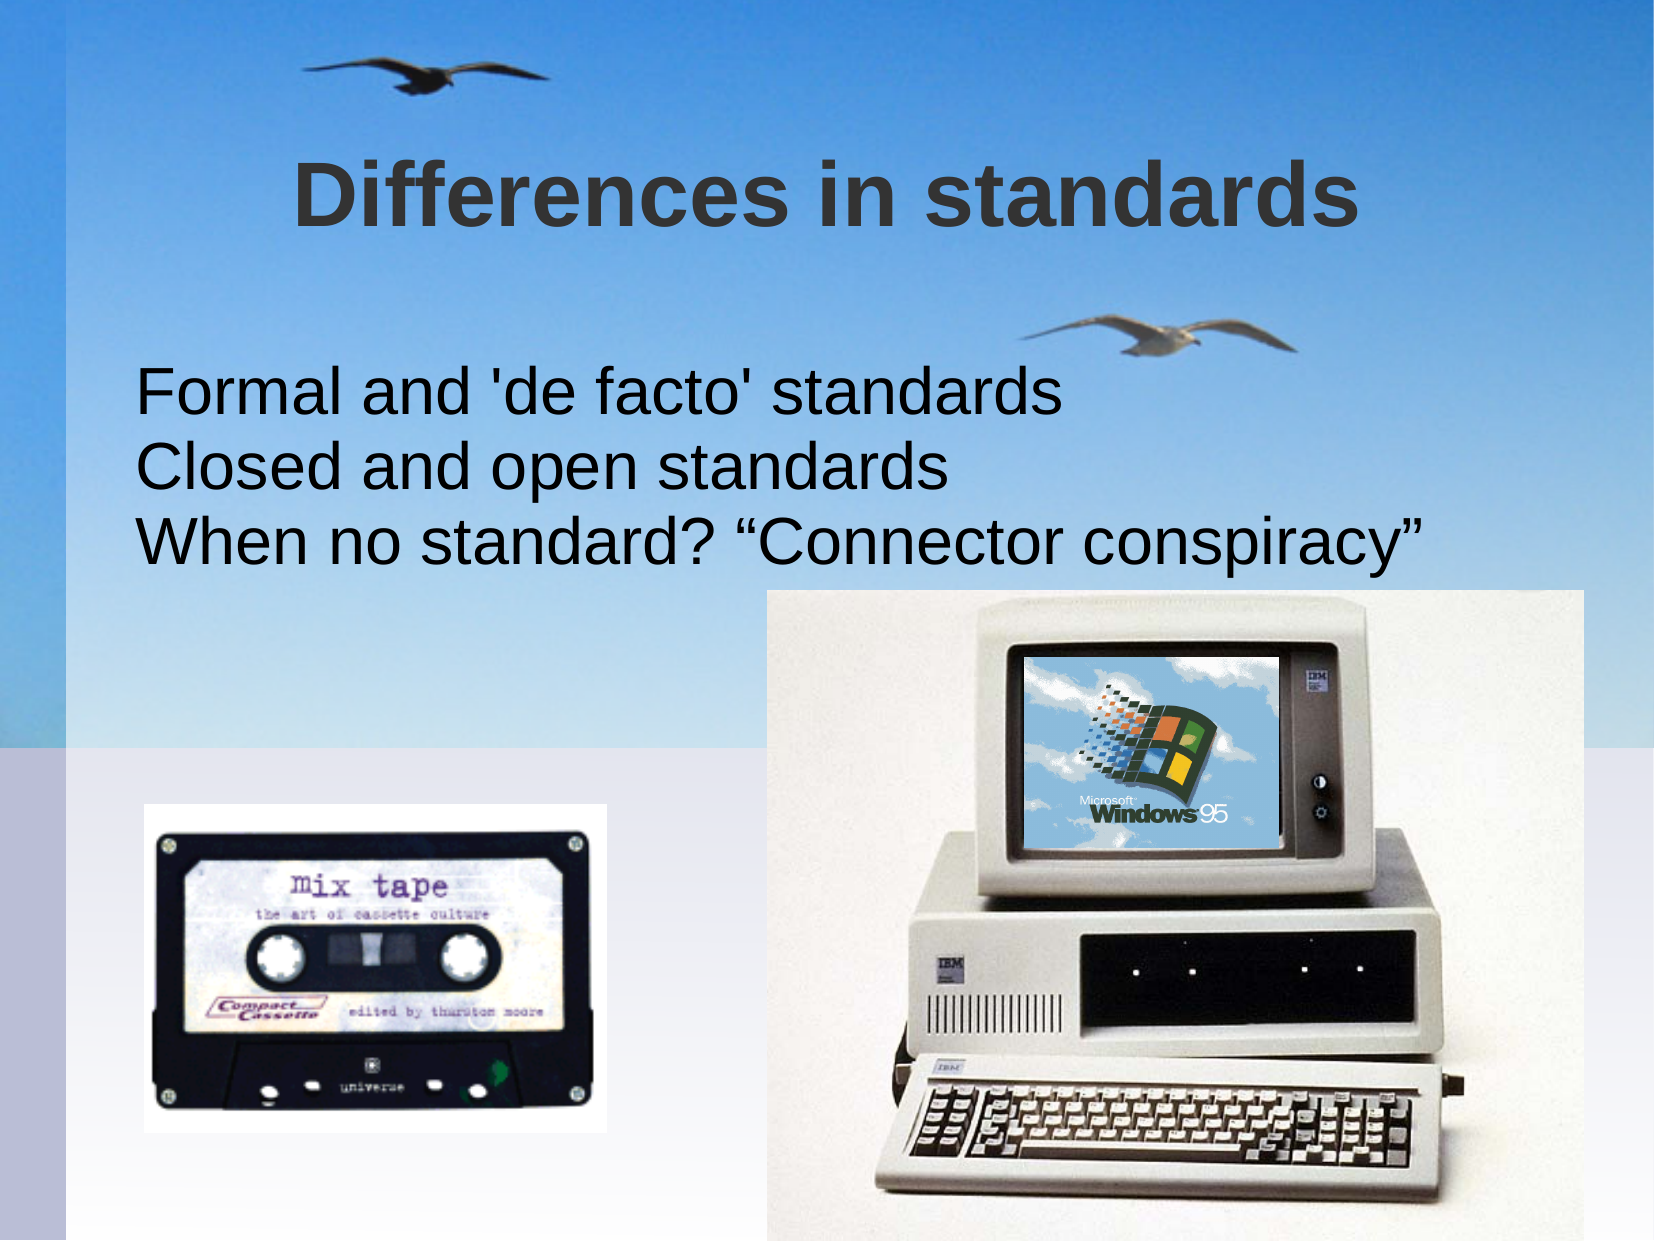

# Differences in standards
Formal and 'de facto' standards
Closed and open standards
When no standard? “Connector conspiracy”